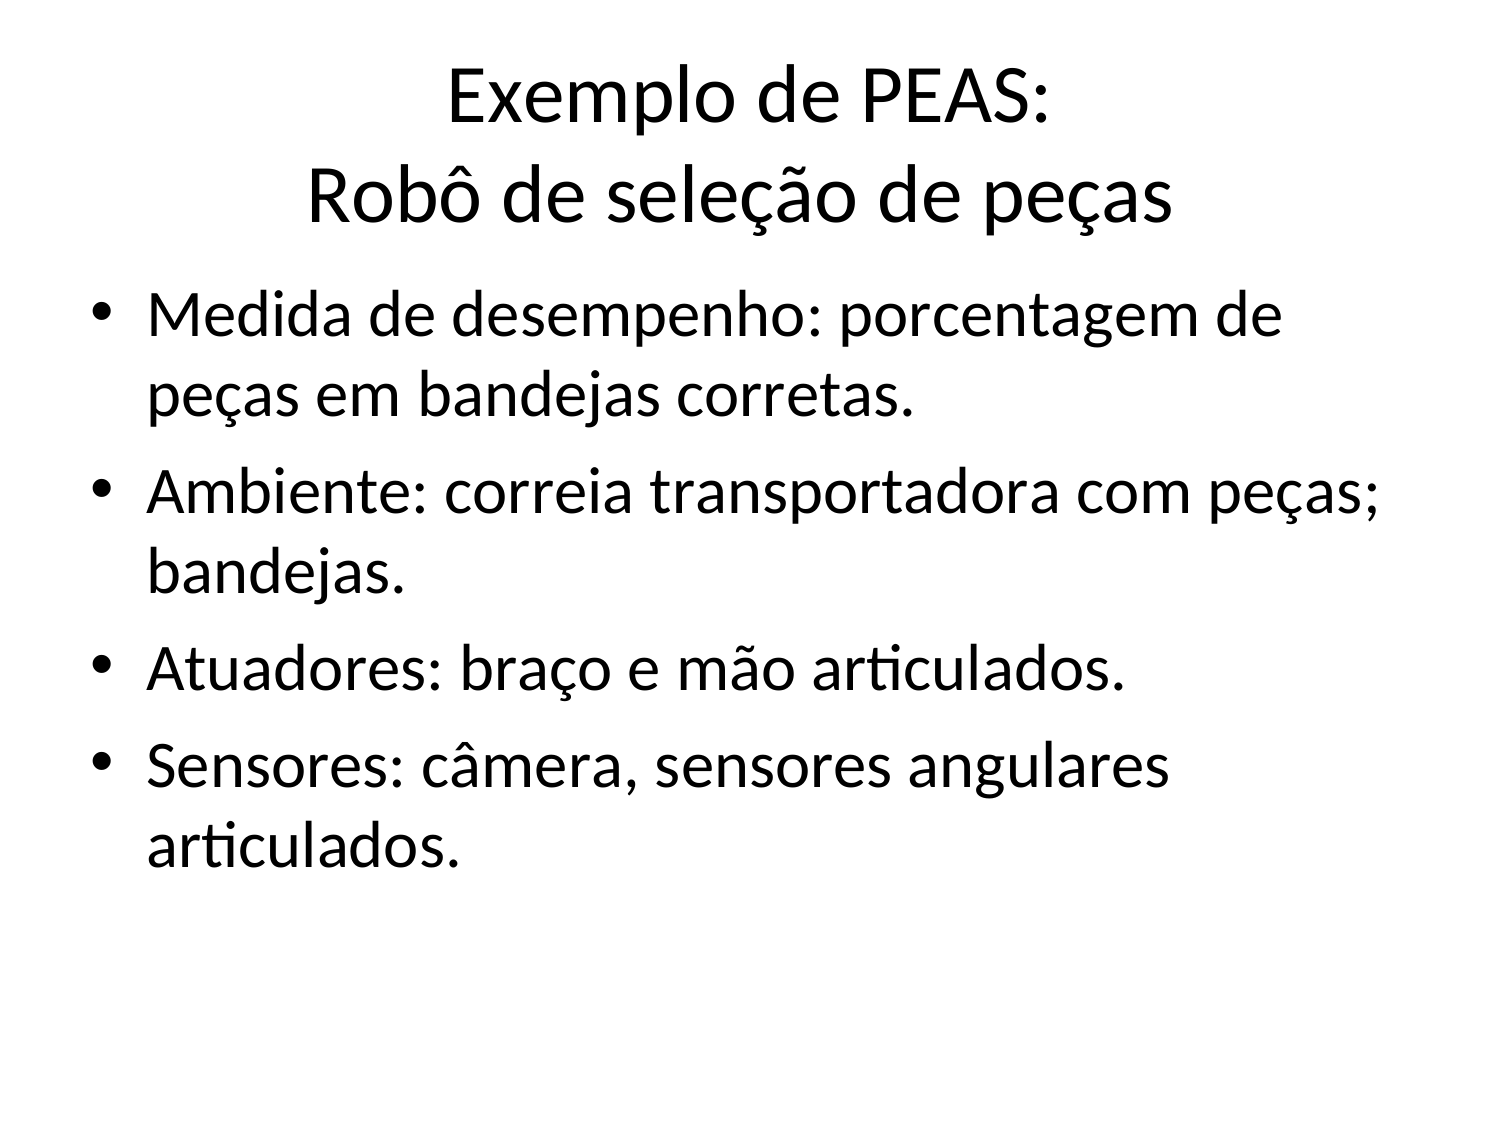

# Exemplo de PEAS: Robô de seleção de peças
Medida de desempenho: porcentagem de peças em bandejas corretas.
Ambiente: correia transportadora com peças; bandejas.
Atuadores: braço e mão articulados.
Sensores: câmera, sensores angulares articulados.